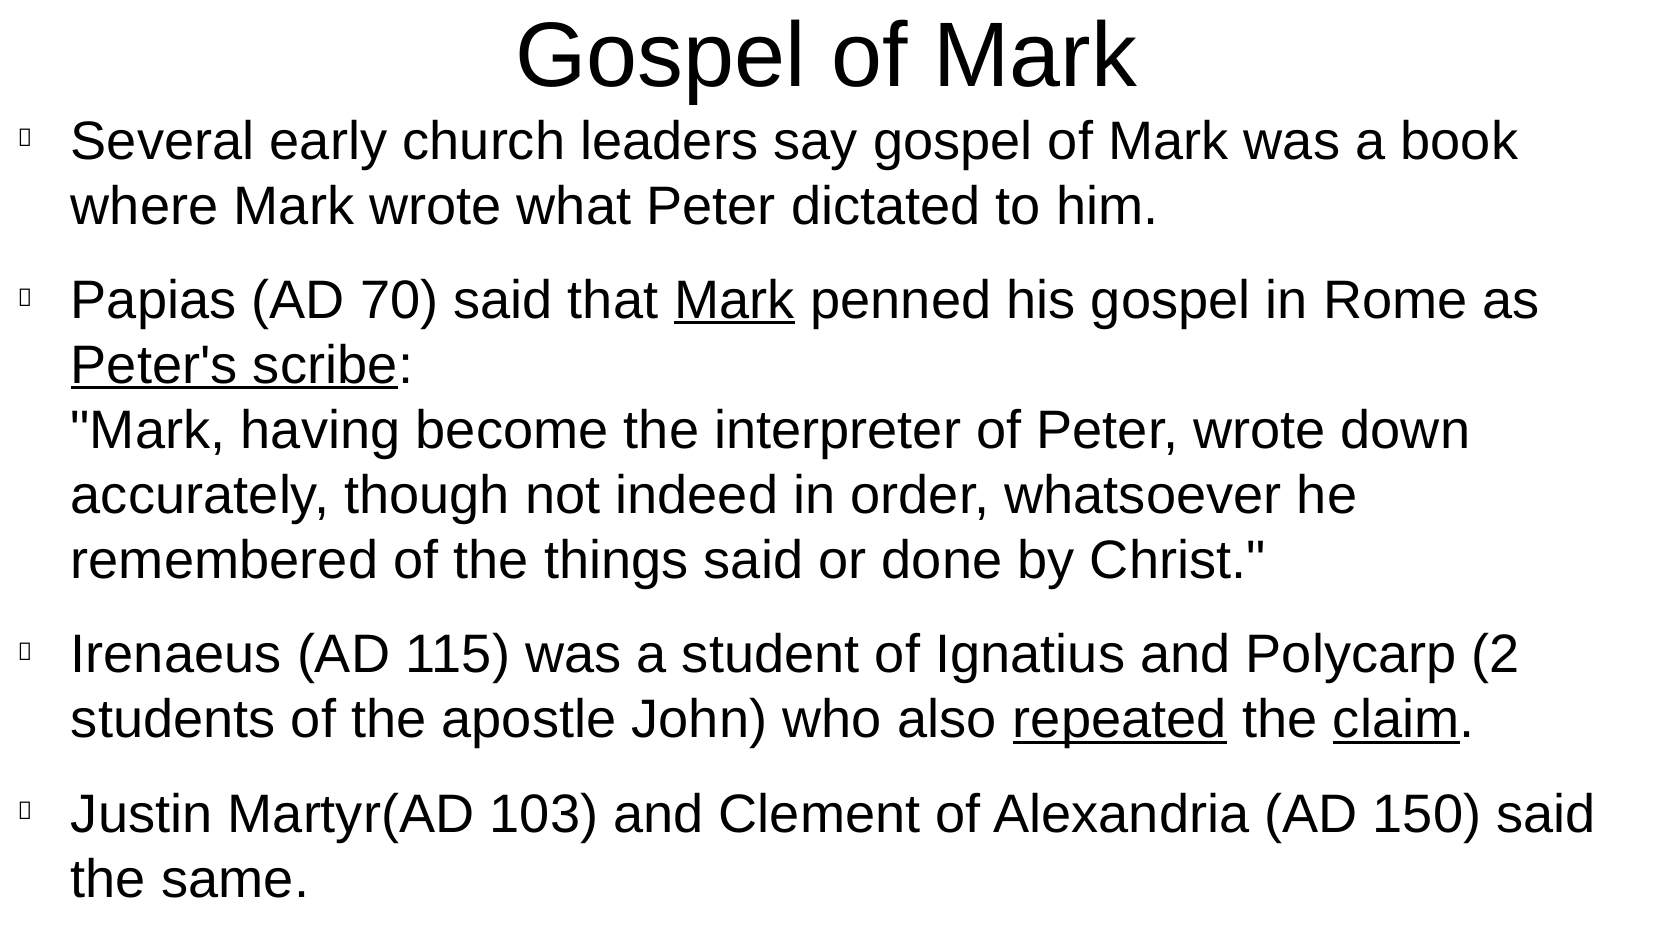

# Gospel of Mark
Several early church leaders say gospel of Mark was a book where Mark wrote what Peter dictated to him.
Papias (AD 70) said that Mark penned his gospel in Rome as Peter's scribe:
"Mark, having become the interpreter of Peter, wrote down accurately, though not indeed in order, whatsoever he remembered of the things said or done by Christ."
Irenaeus (AD 115) was a student of Ignatius and Polycarp (2 students of the apostle John) who also repeated the claim.
Justin Martyr(AD 103) and Clement of Alexandria (AD 150) said the same.